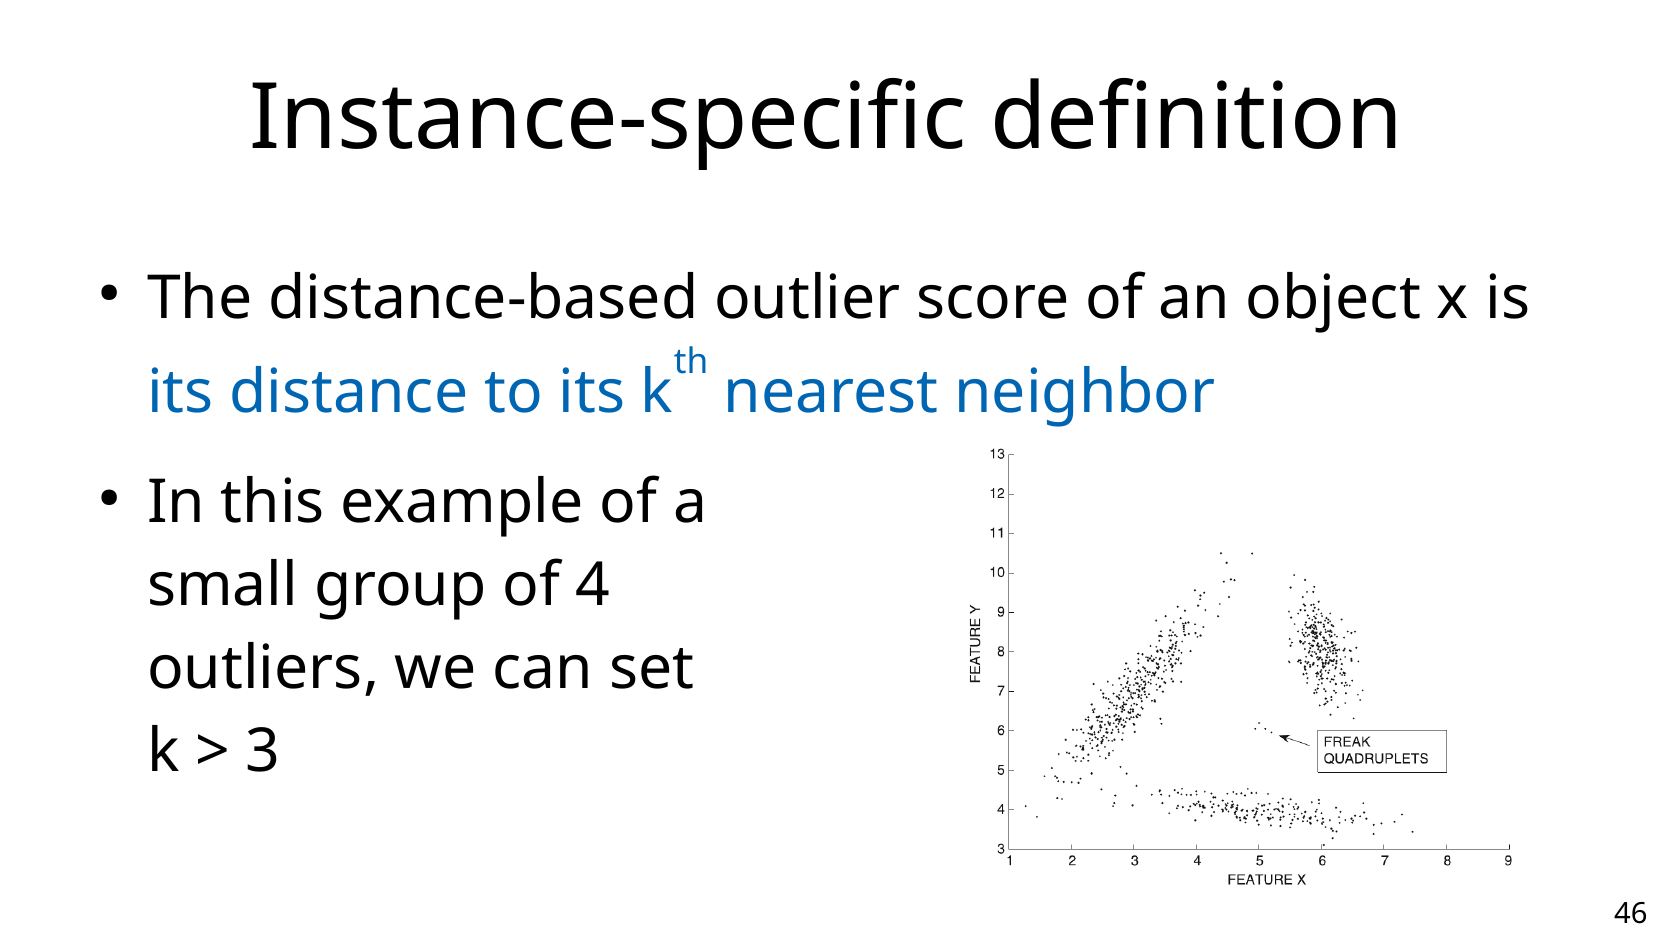

# Instance-specific definition
The distance-based outlier score of an object x is its distance to its kth nearest neighbor
In this example of a
small group of 4
outliers, we can set
k > 3
46